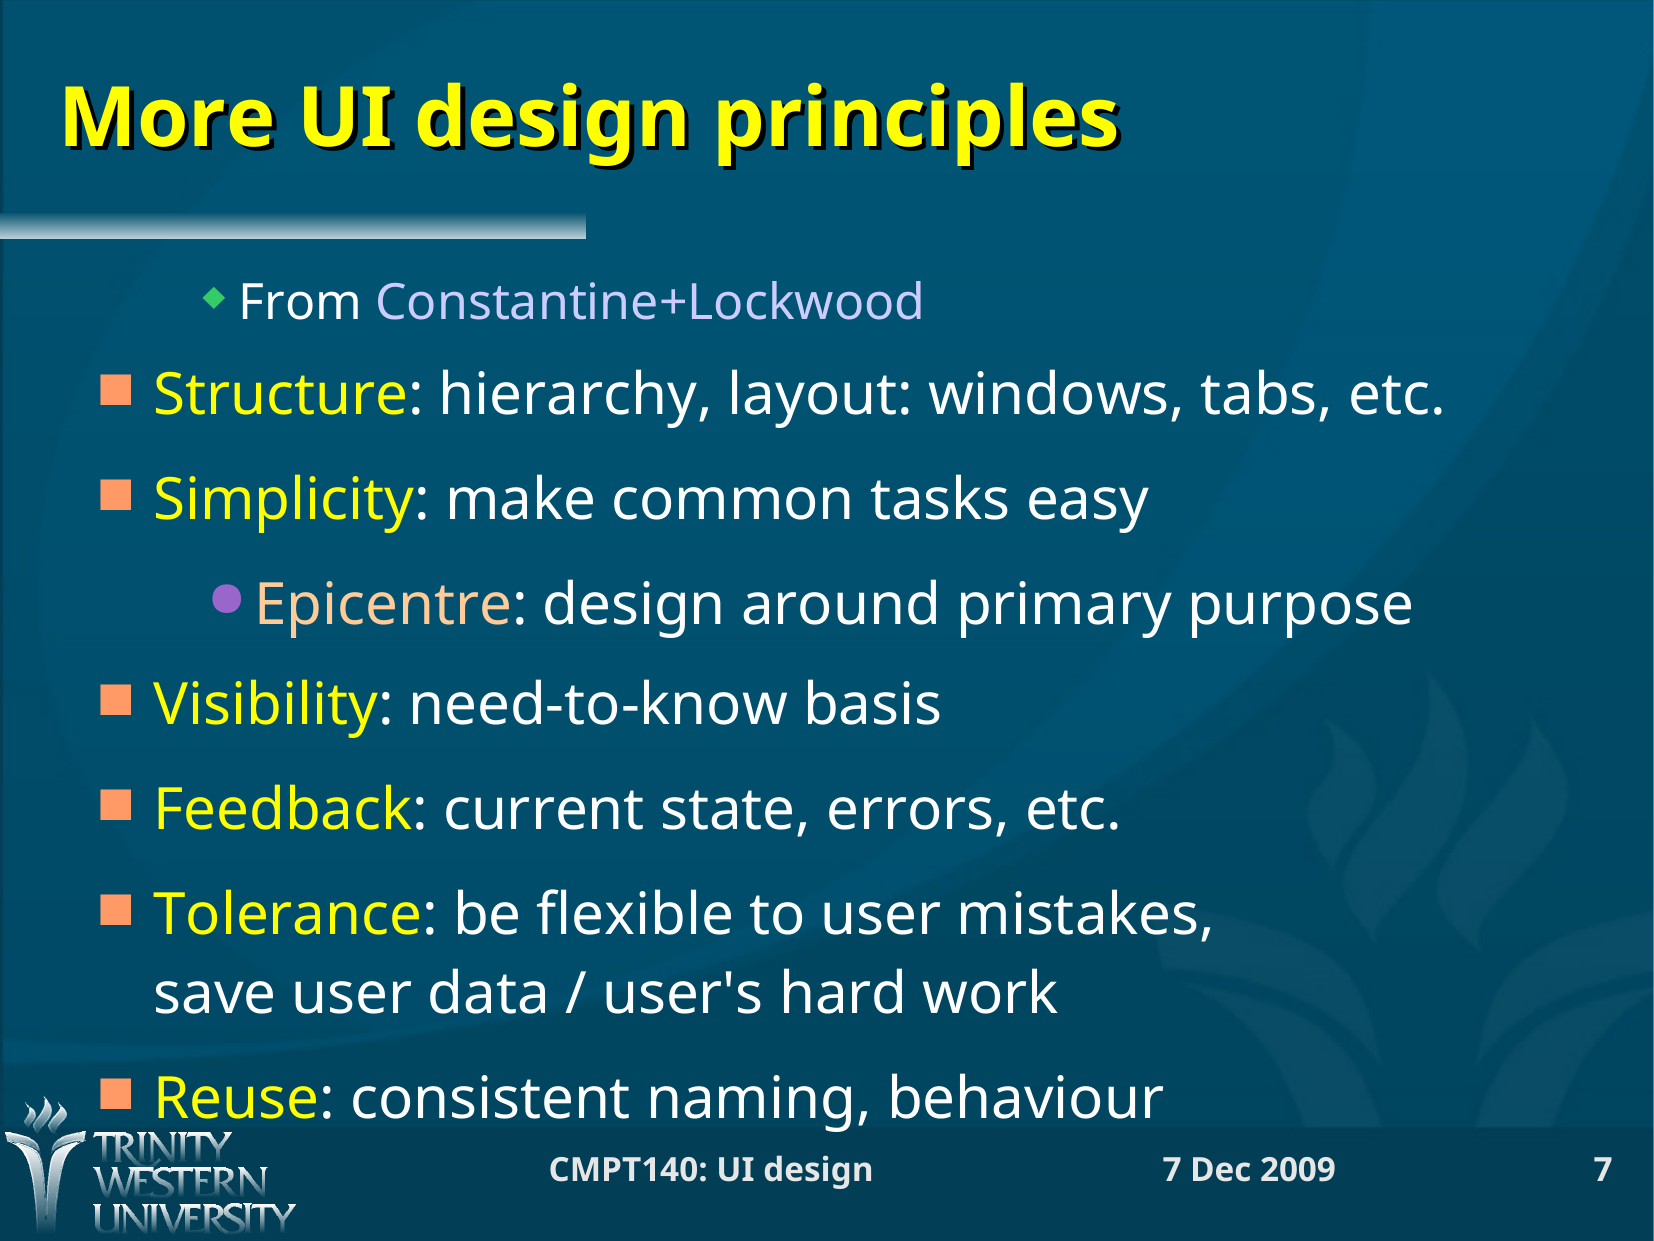

# More UI design principles
From Constantine+Lockwood
Structure: hierarchy, layout: windows, tabs, etc.
Simplicity: make common tasks easy
Epicentre: design around primary purpose
Visibility: need-to-know basis
Feedback: current state, errors, etc.
Tolerance: be flexible to user mistakes,
save user data / user's hard work
Reuse: consistent naming, behaviour
CMPT140: UI design
7 Dec 2009
7